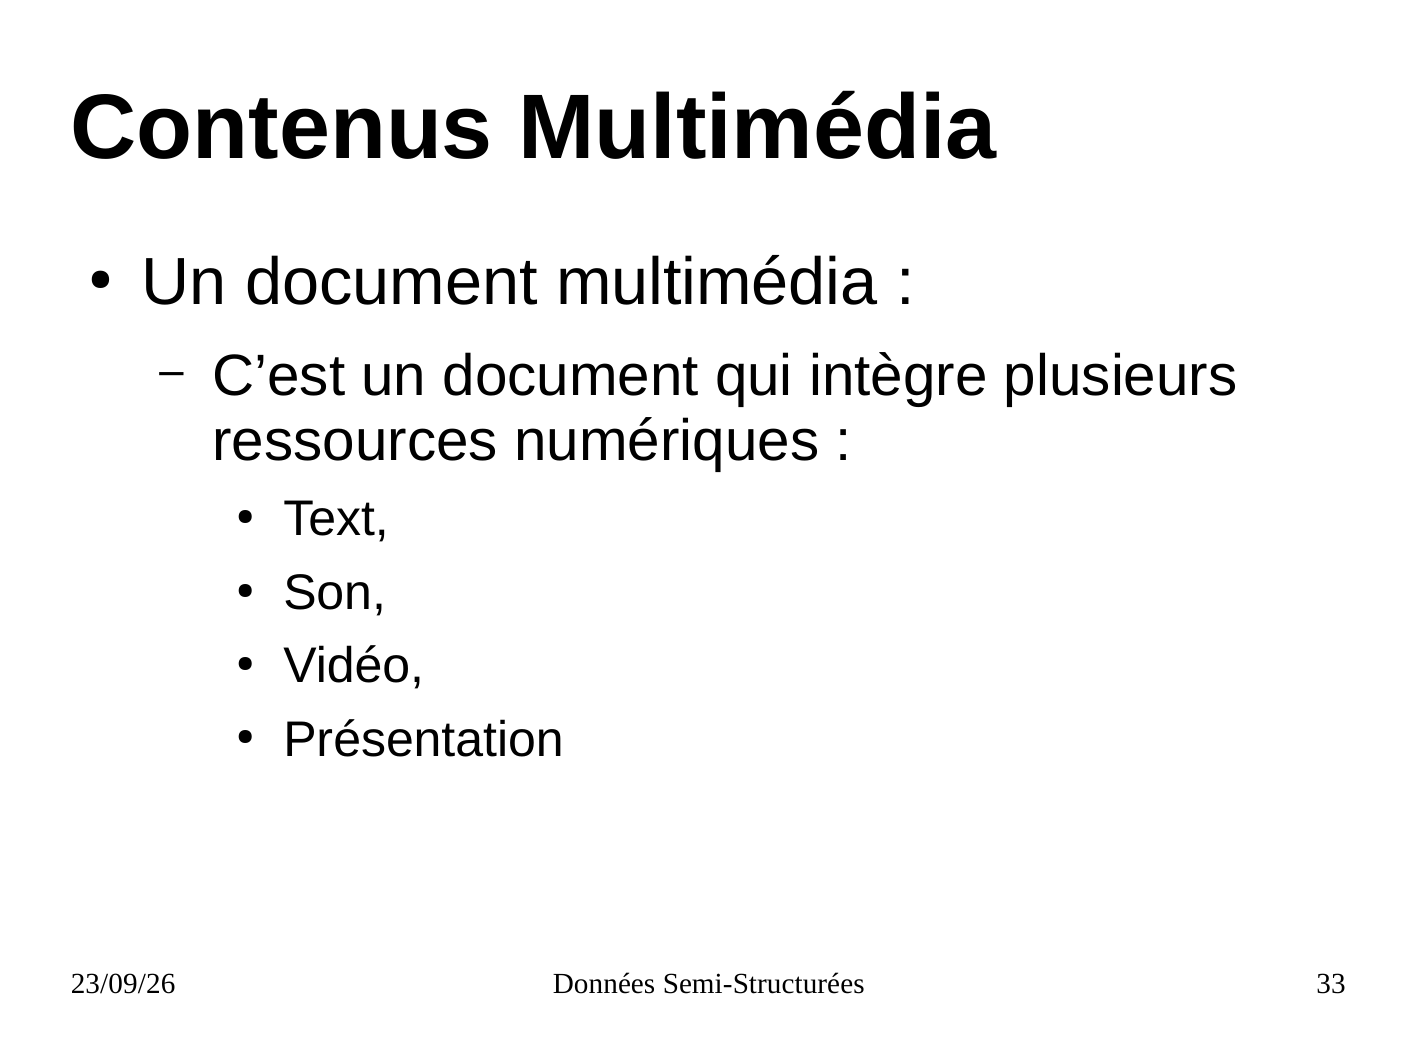

# Contenus Multimédia
Un document multimédia :
C’est un document qui intègre plusieurs ressources numériques :
Text,
Son,
Vidéo,
Présentation
Données Semi-Structurées
33